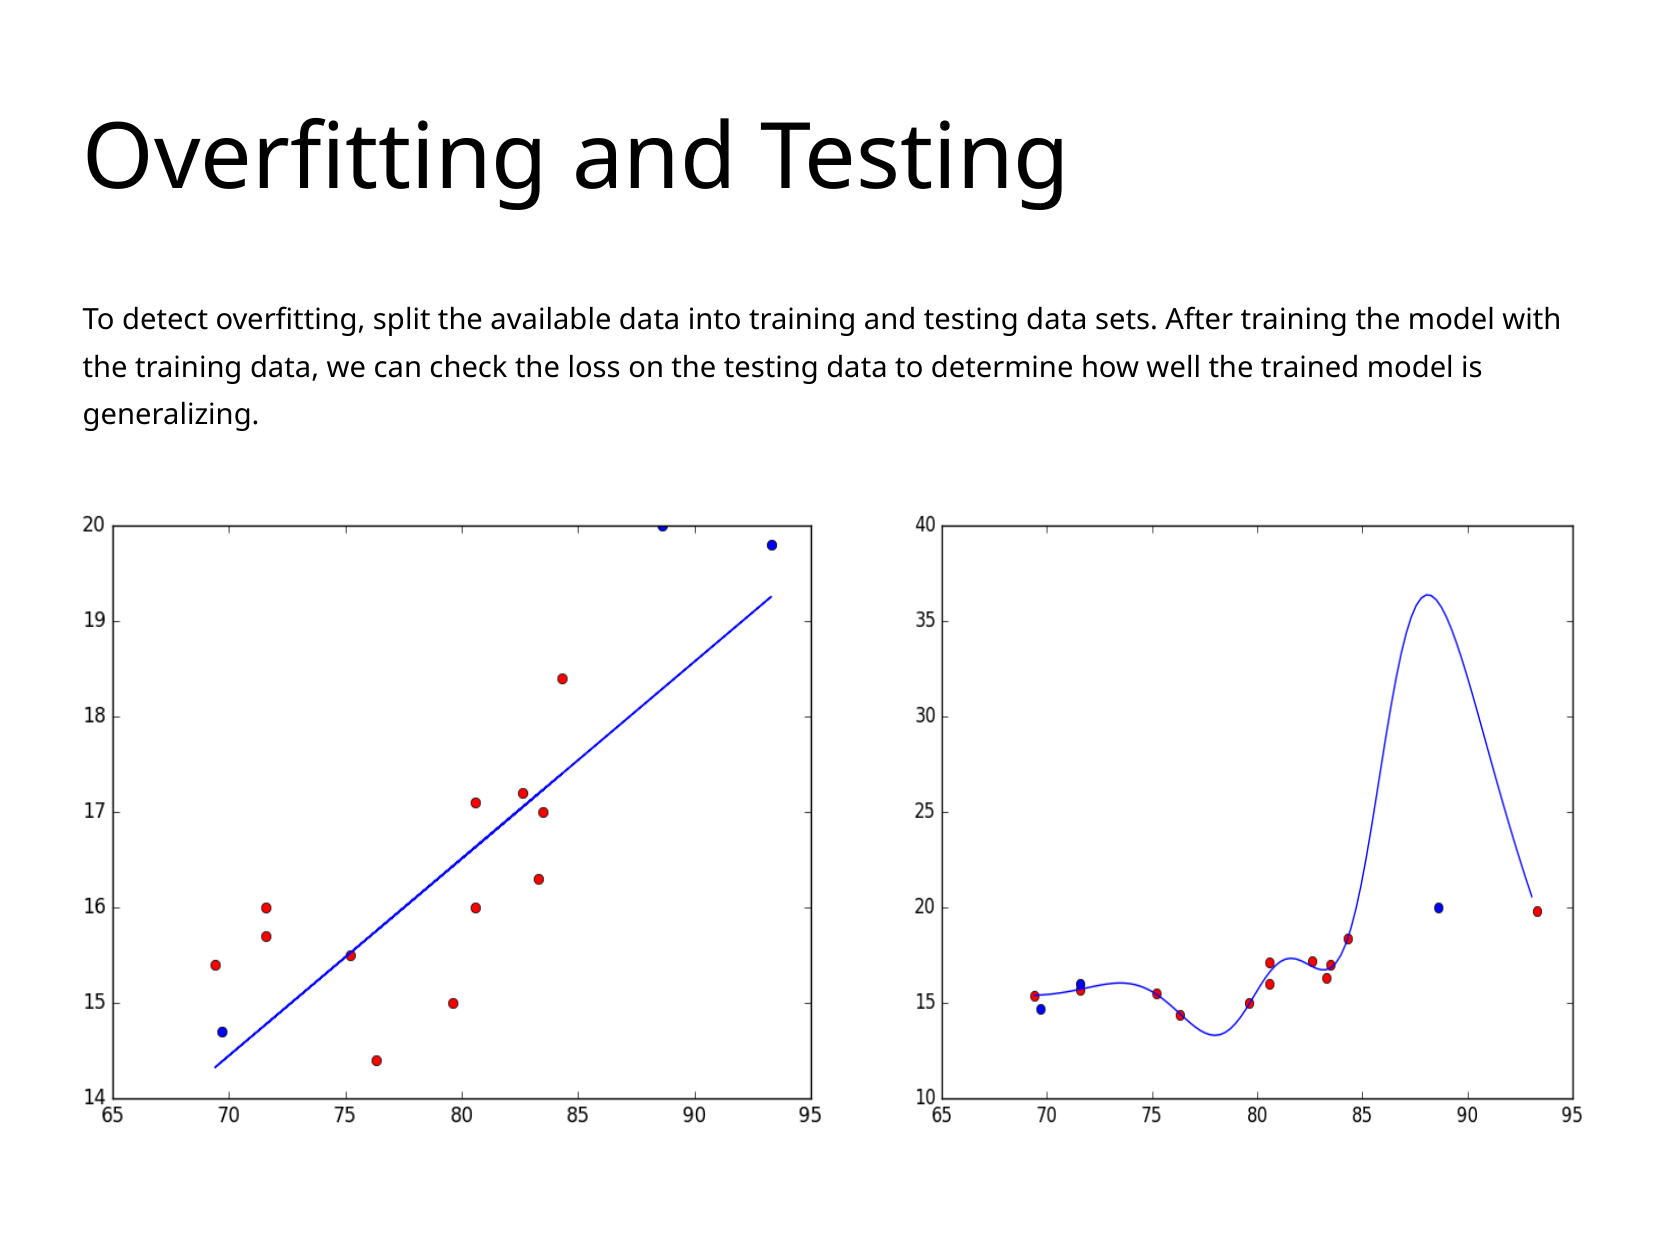

# Overfitting and Testing
To detect overfitting, split the available data into training and testing data sets. After training the model with the training data, we can check the loss on the testing data to determine how well the trained model is generalizing.